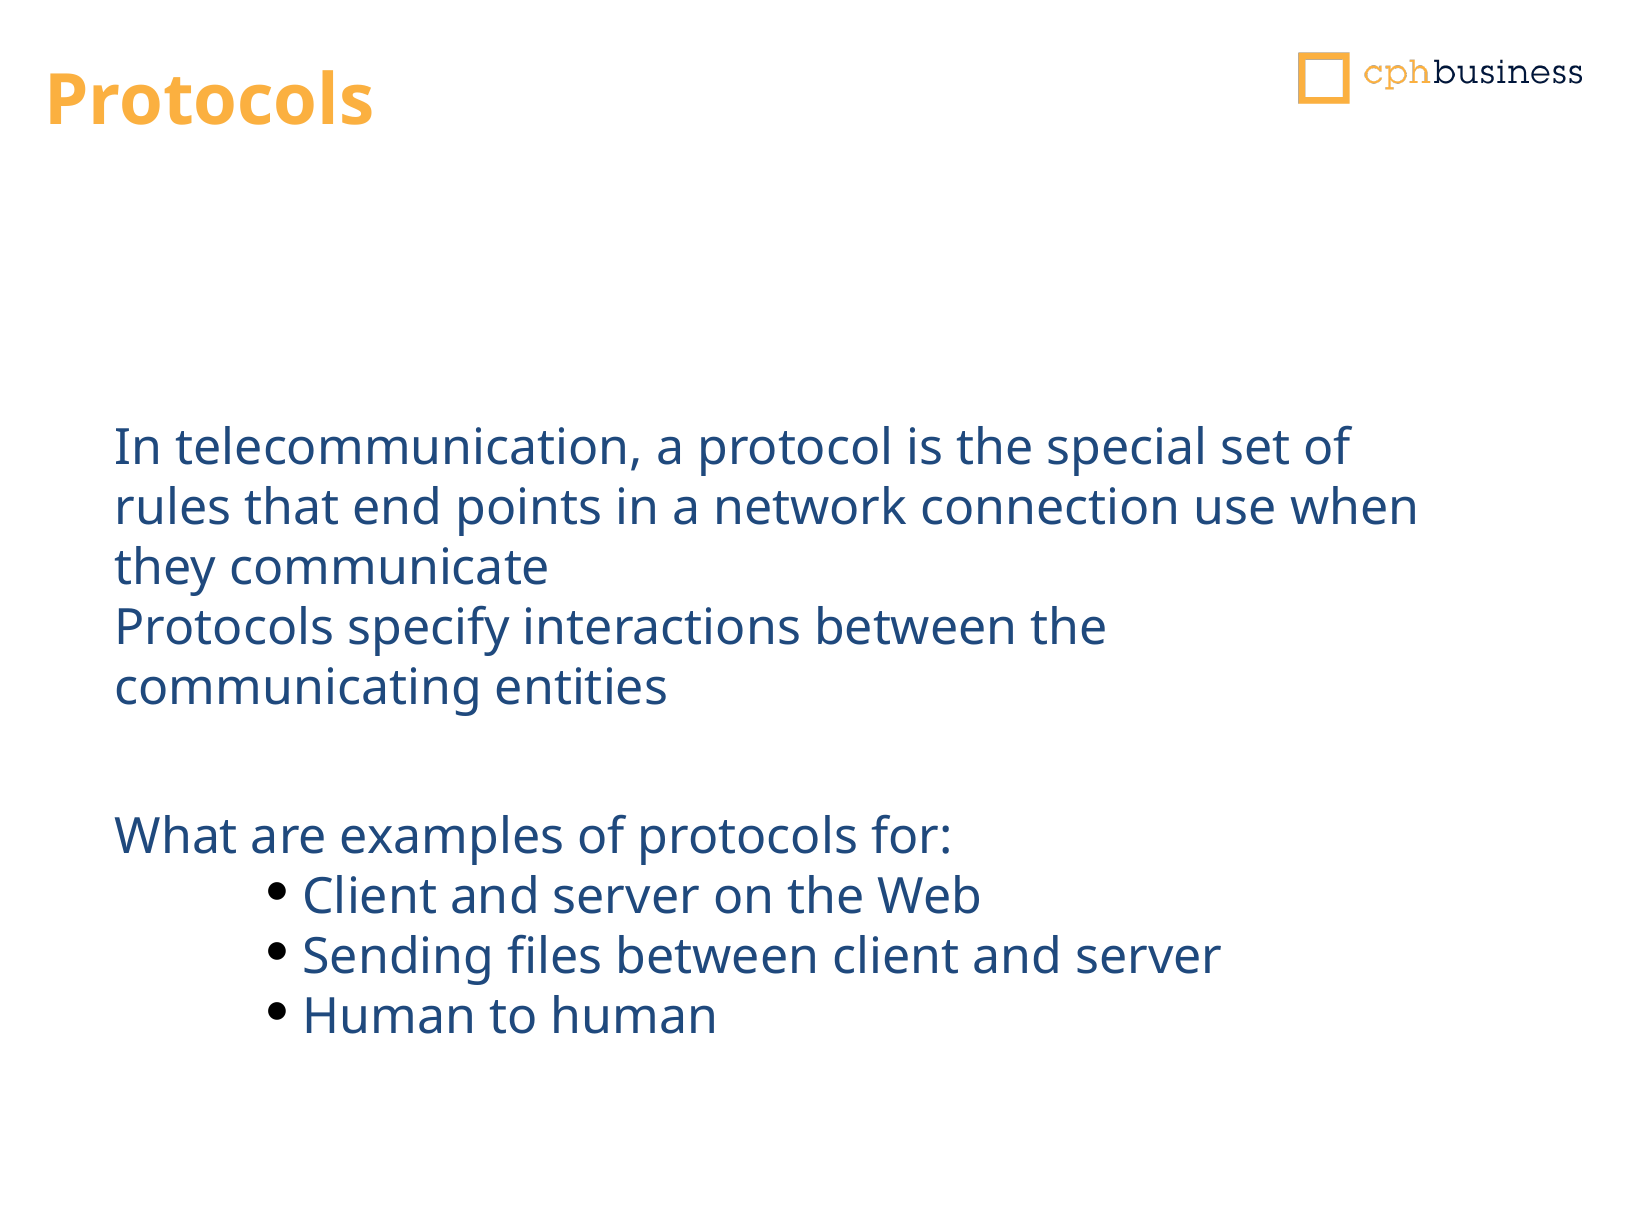

Protocols
In telecommunication, a protocol is the special set of rules that end points in a network connection use when they communicate
Protocols specify interactions between the communicating entities
What are examples of protocols for:
 Client and server on the Web
 Sending files between client and server
 Human to human